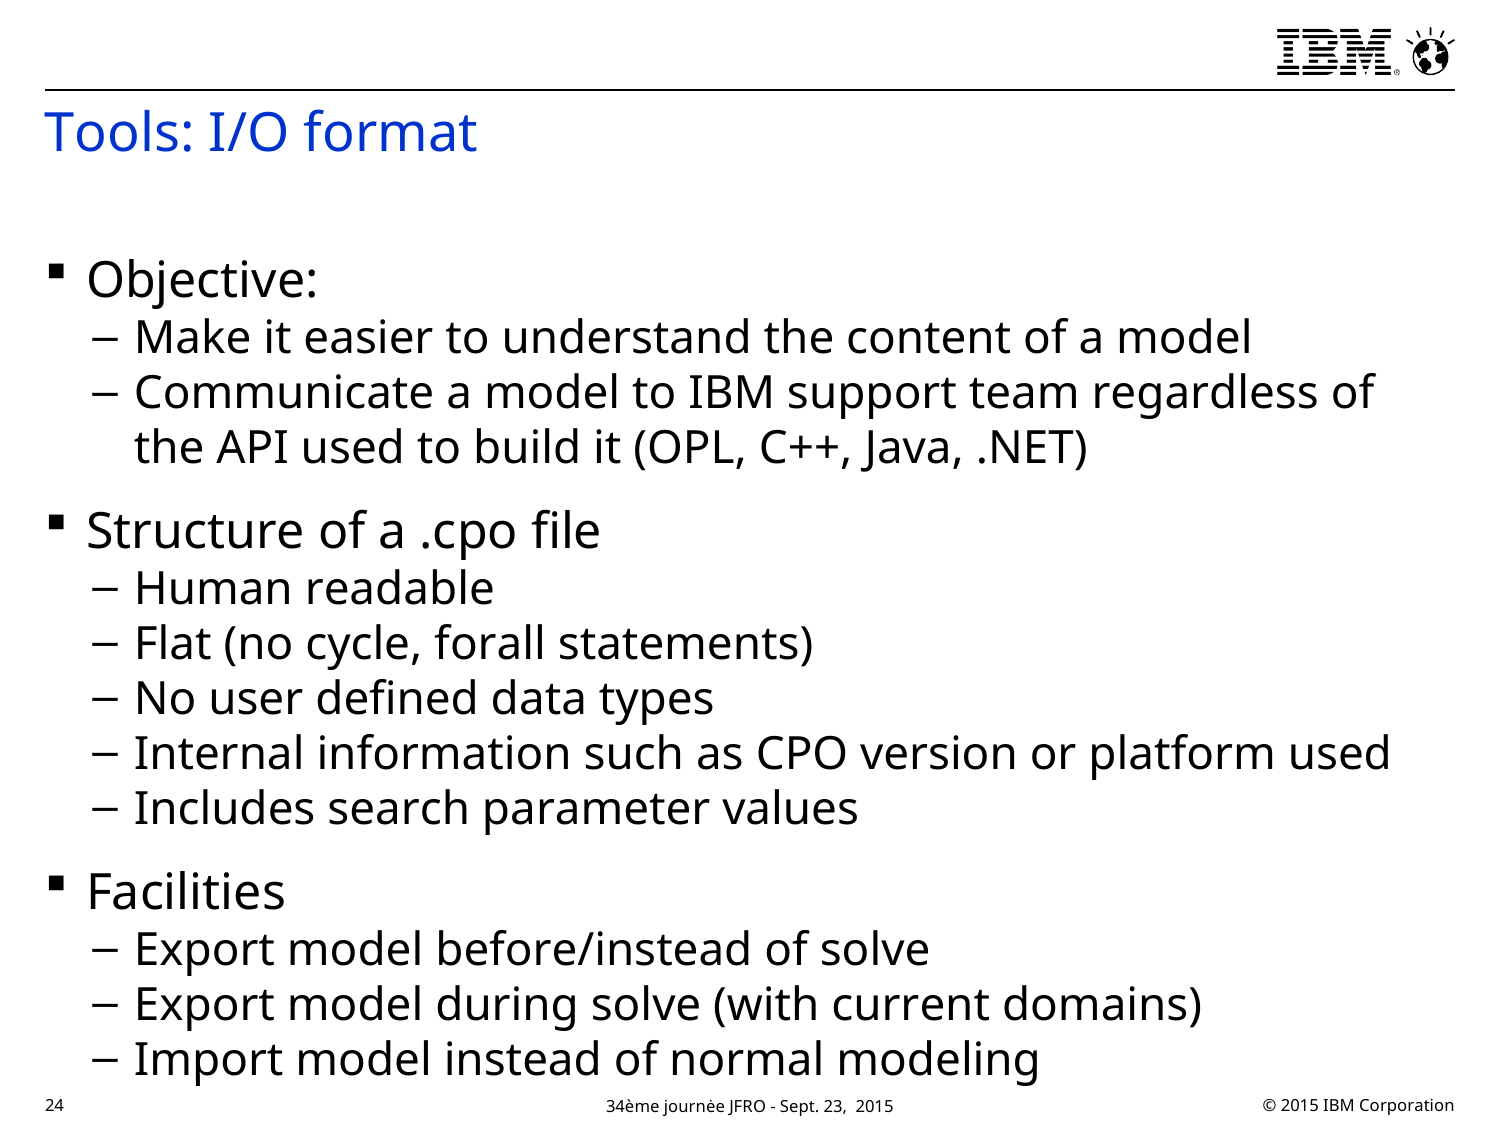

# Tools: I/O format
Objective:
Make it easier to understand the content of a model
Communicate a model to IBM support team regardless of the API used to build it (OPL, C++, Java, .NET)
Structure of a .cpo file
Human readable
Flat (no cycle, forall statements)
No user defined data types
Internal information such as CPO version or platform used
Includes search parameter values
Facilities
Export model before/instead of solve
Export model during solve (with current domains)
Import model instead of normal modeling
24